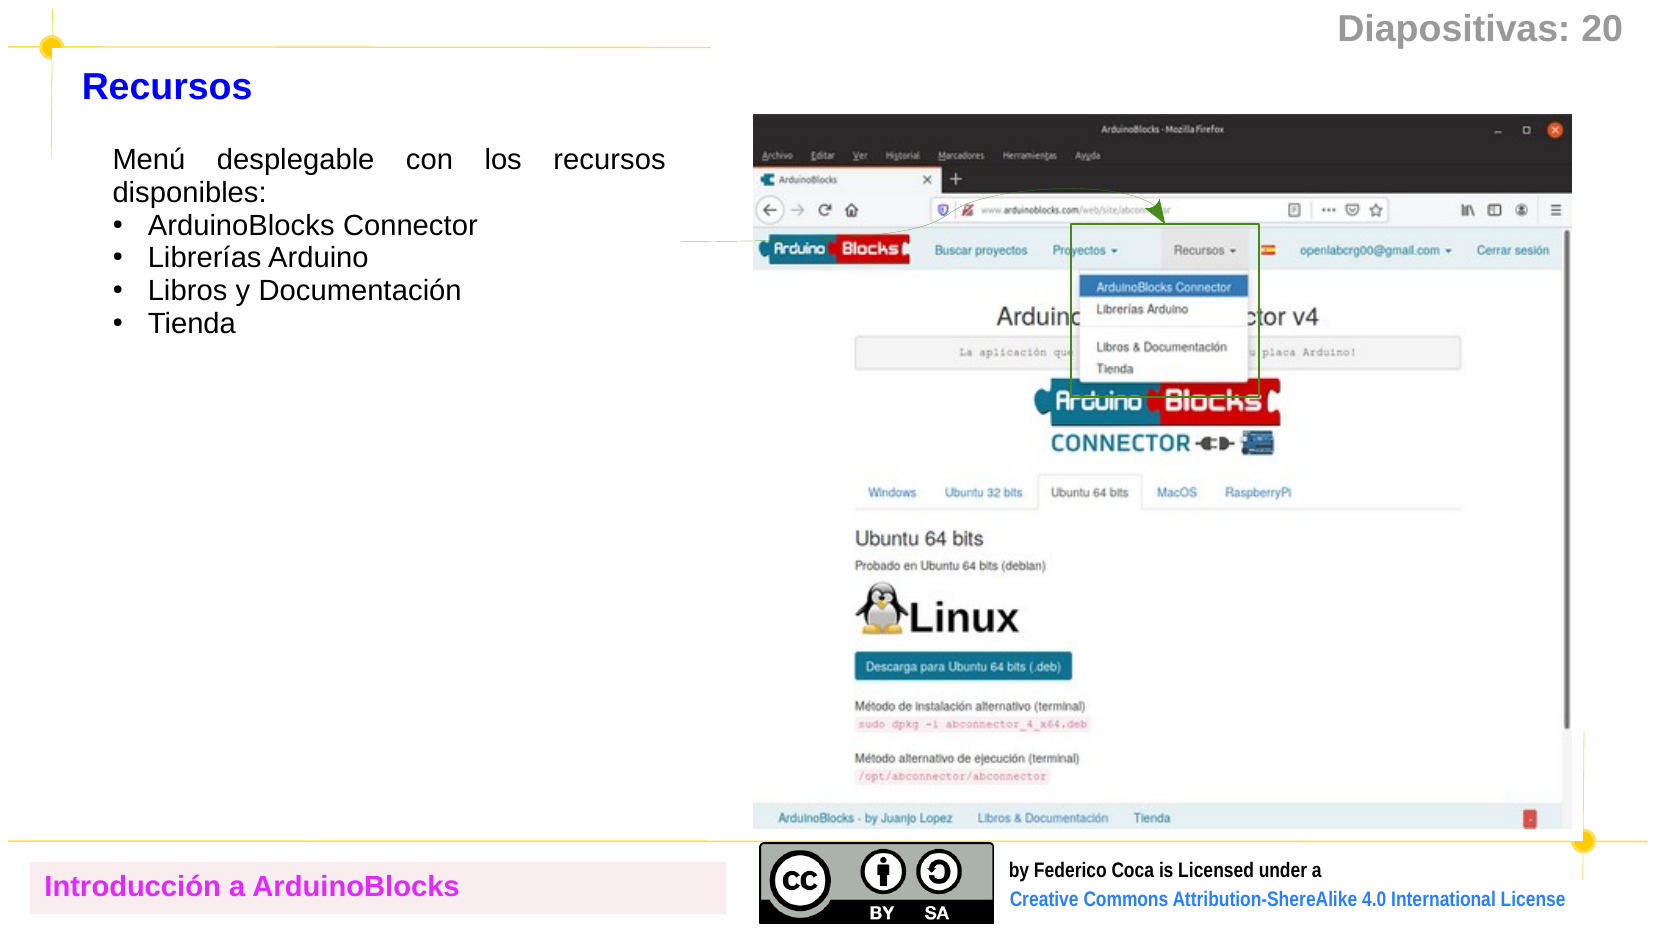

Diapositivas: 20
Recursos
Menú desplegable con los recursos disponibles:
ArduinoBlocks Connector
Librerías Arduino
Libros y Documentación
Tienda
Introducción a ArduinoBlocks